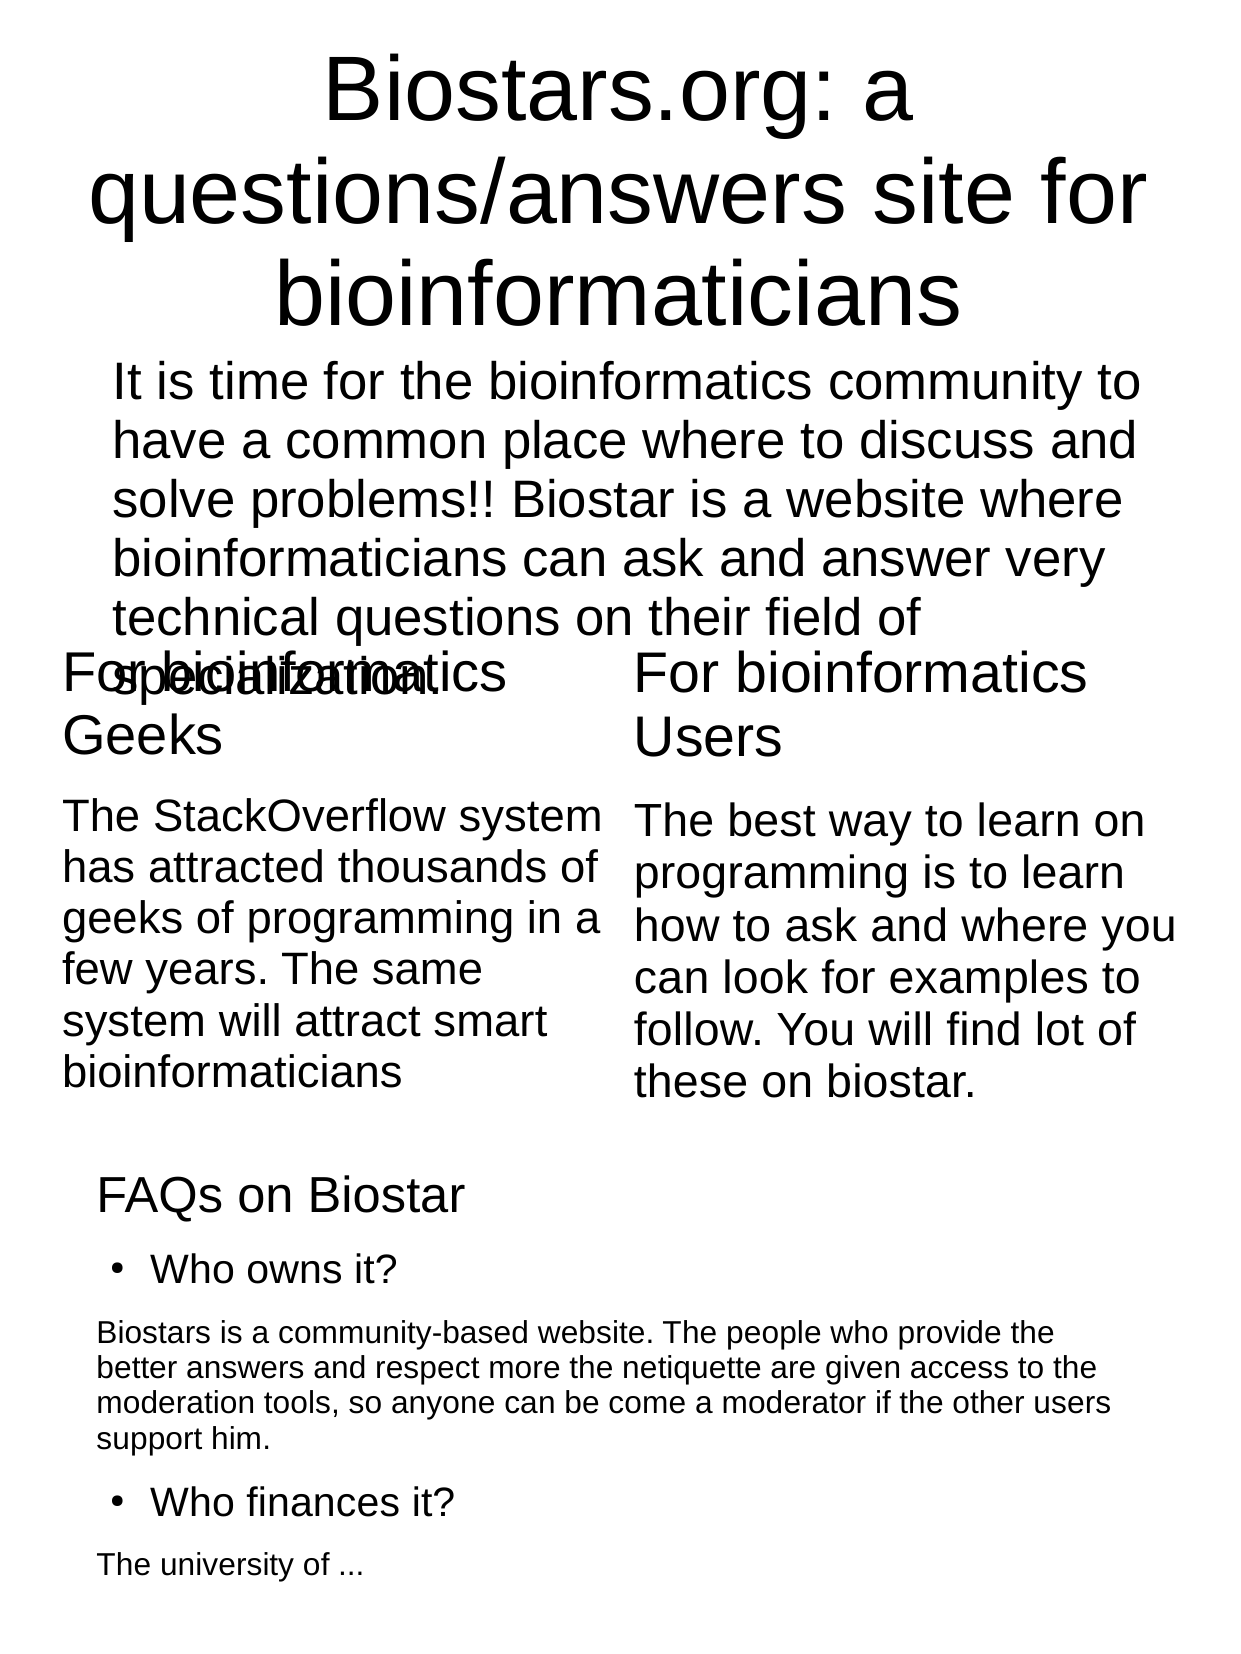

# Biostars.org: a questions/answers site for bioinformaticians
It is time for the bioinformatics community to have a common place where to discuss and solve problems!! Biostar is a website where bioinformaticians can ask and answer very technical questions on their field of specialization.
For bioinformatics Geeks
The StackOverflow system has attracted thousands of geeks of programming in a few years. The same system will attract smart bioinformaticians
For bioinformatics Users
The best way to learn on programming is to learn how to ask and where you can look for examples to follow. You will find lot of these on biostar.
FAQs on Biostar
Who owns it?
Biostars is a community-based website. The people who provide the better answers and respect more the netiquette are given access to the moderation tools, so anyone can be come a moderator if the other users support him.
Who finances it?
The university of ...